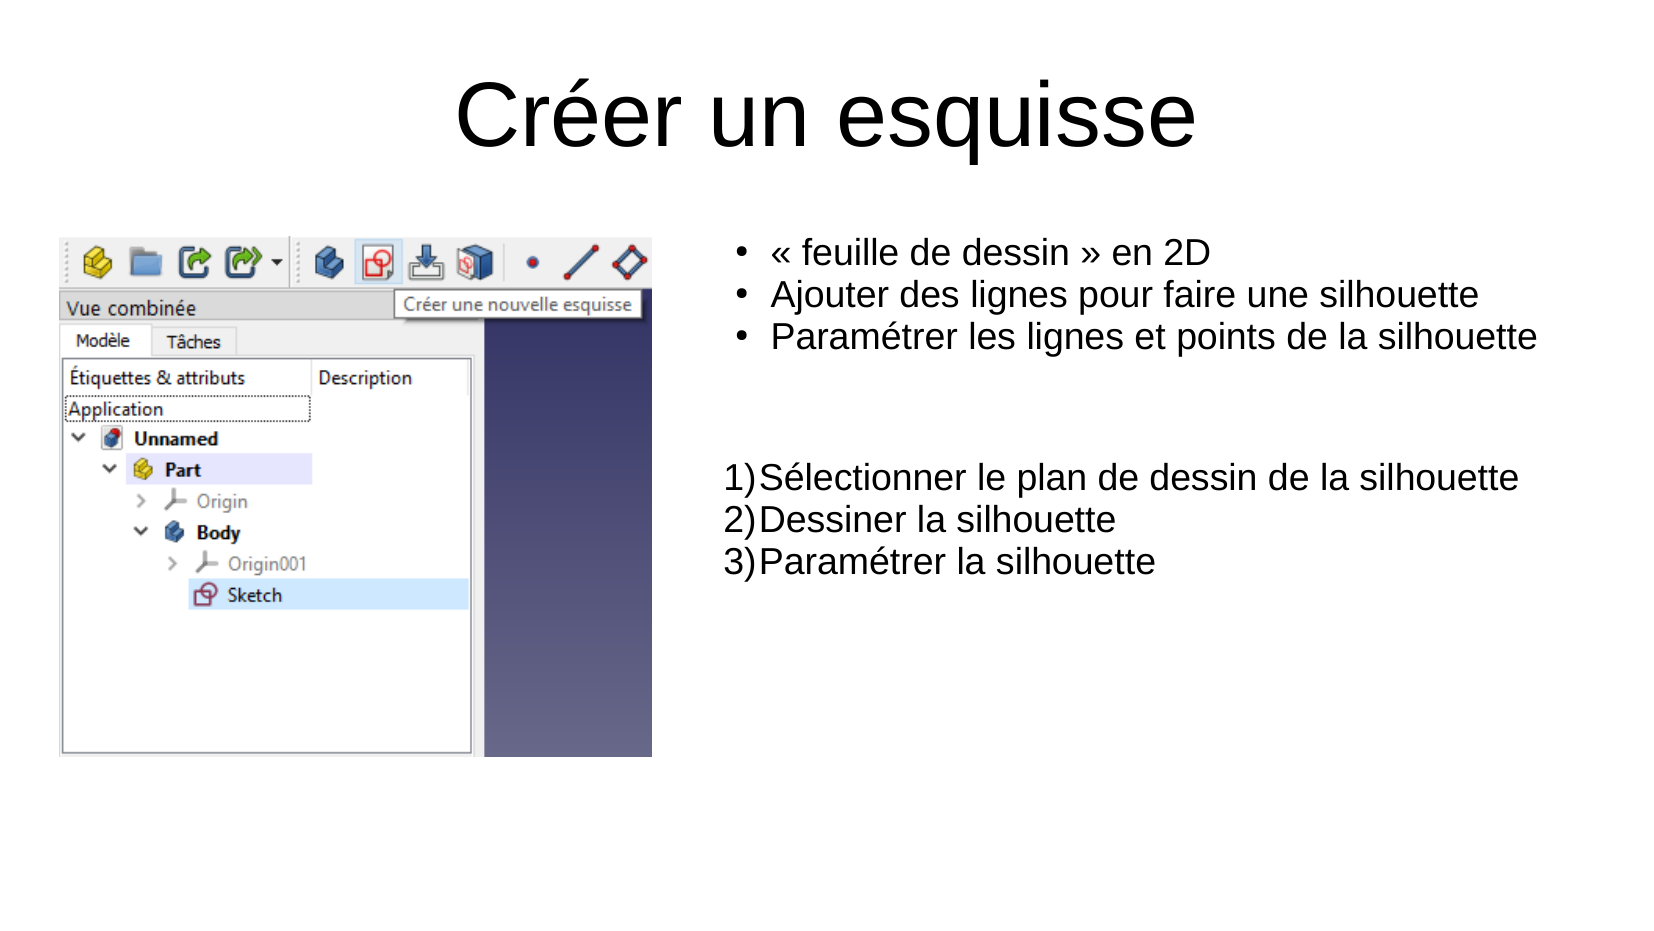

# Créer un esquisse
« feuille de dessin » en 2D
Ajouter des lignes pour faire une silhouette
Paramétrer les lignes et points de la silhouette
Sélectionner le plan de dessin de la silhouette
Dessiner la silhouette
Paramétrer la silhouette